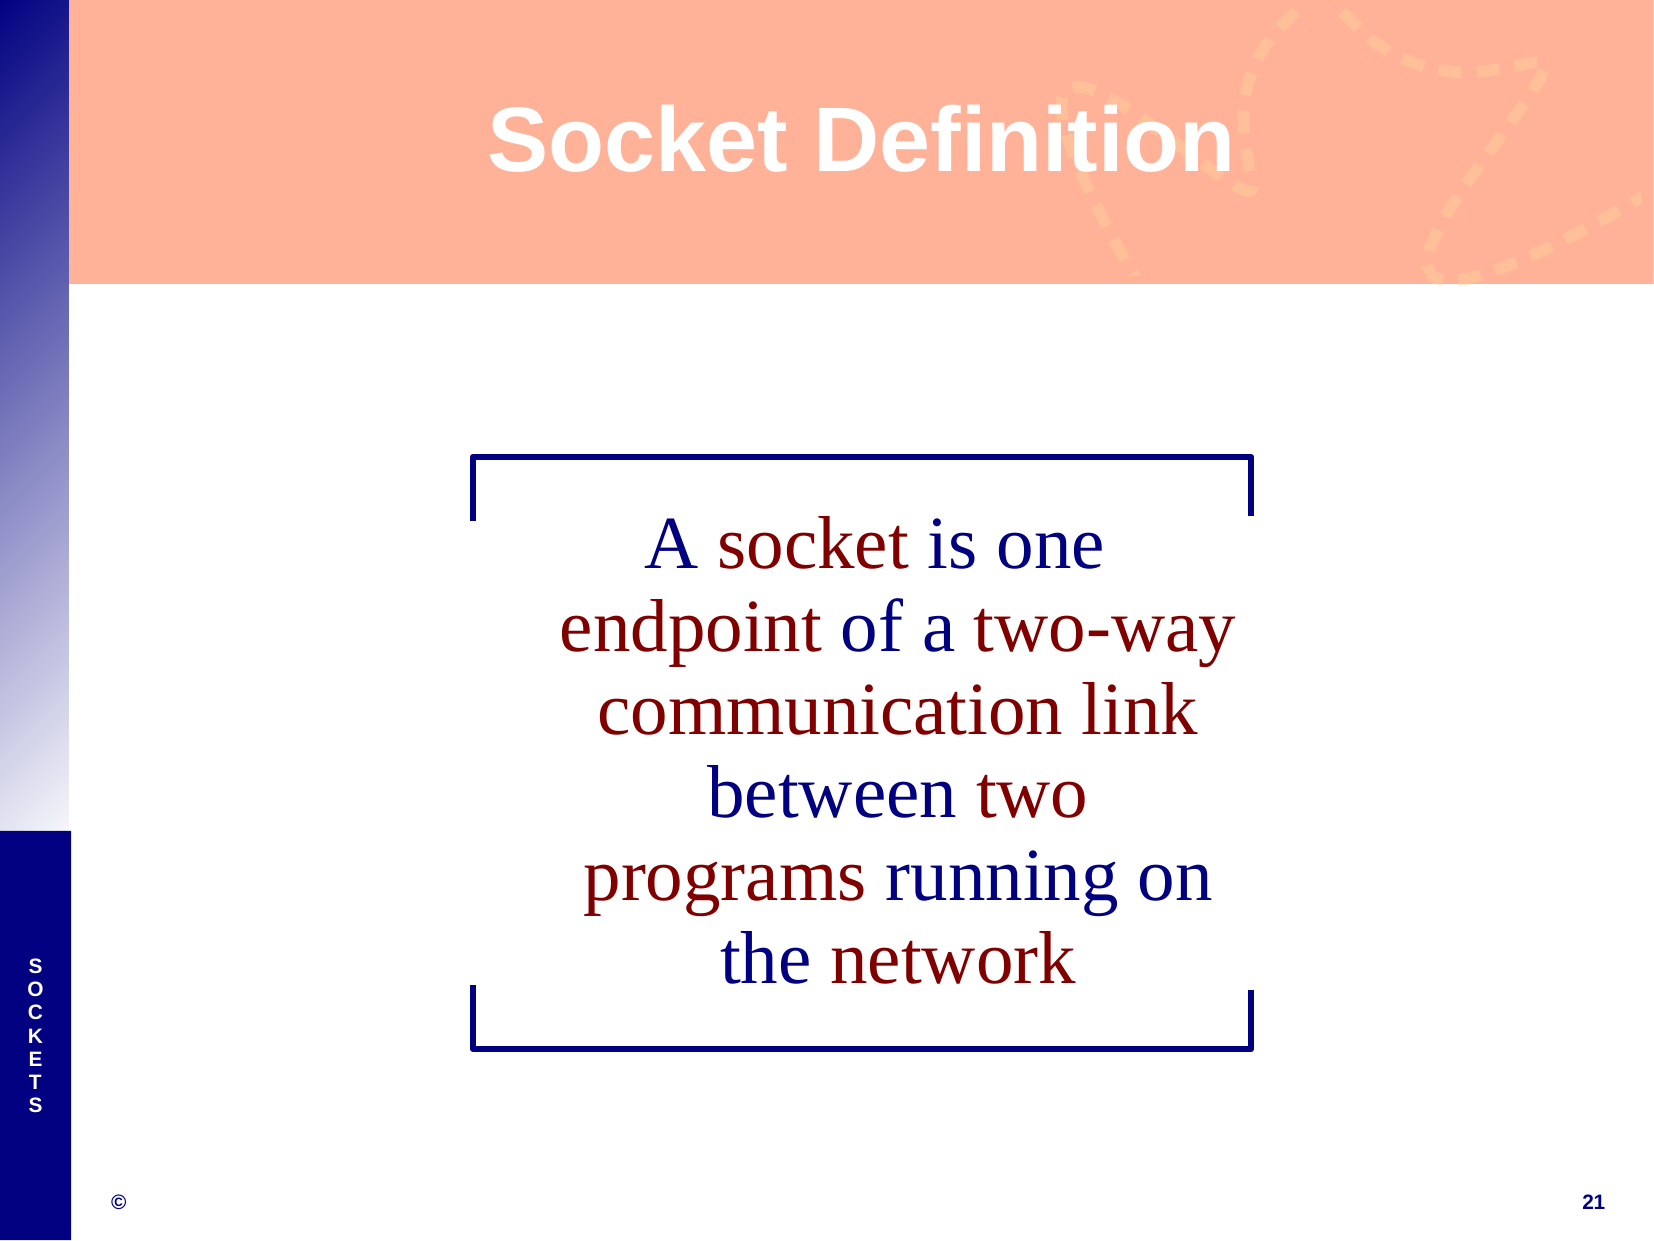

# Socket Definition
A socket is one endpoint of a two-way communication link between two programs running on the network
S
O
C
K
E
T
S